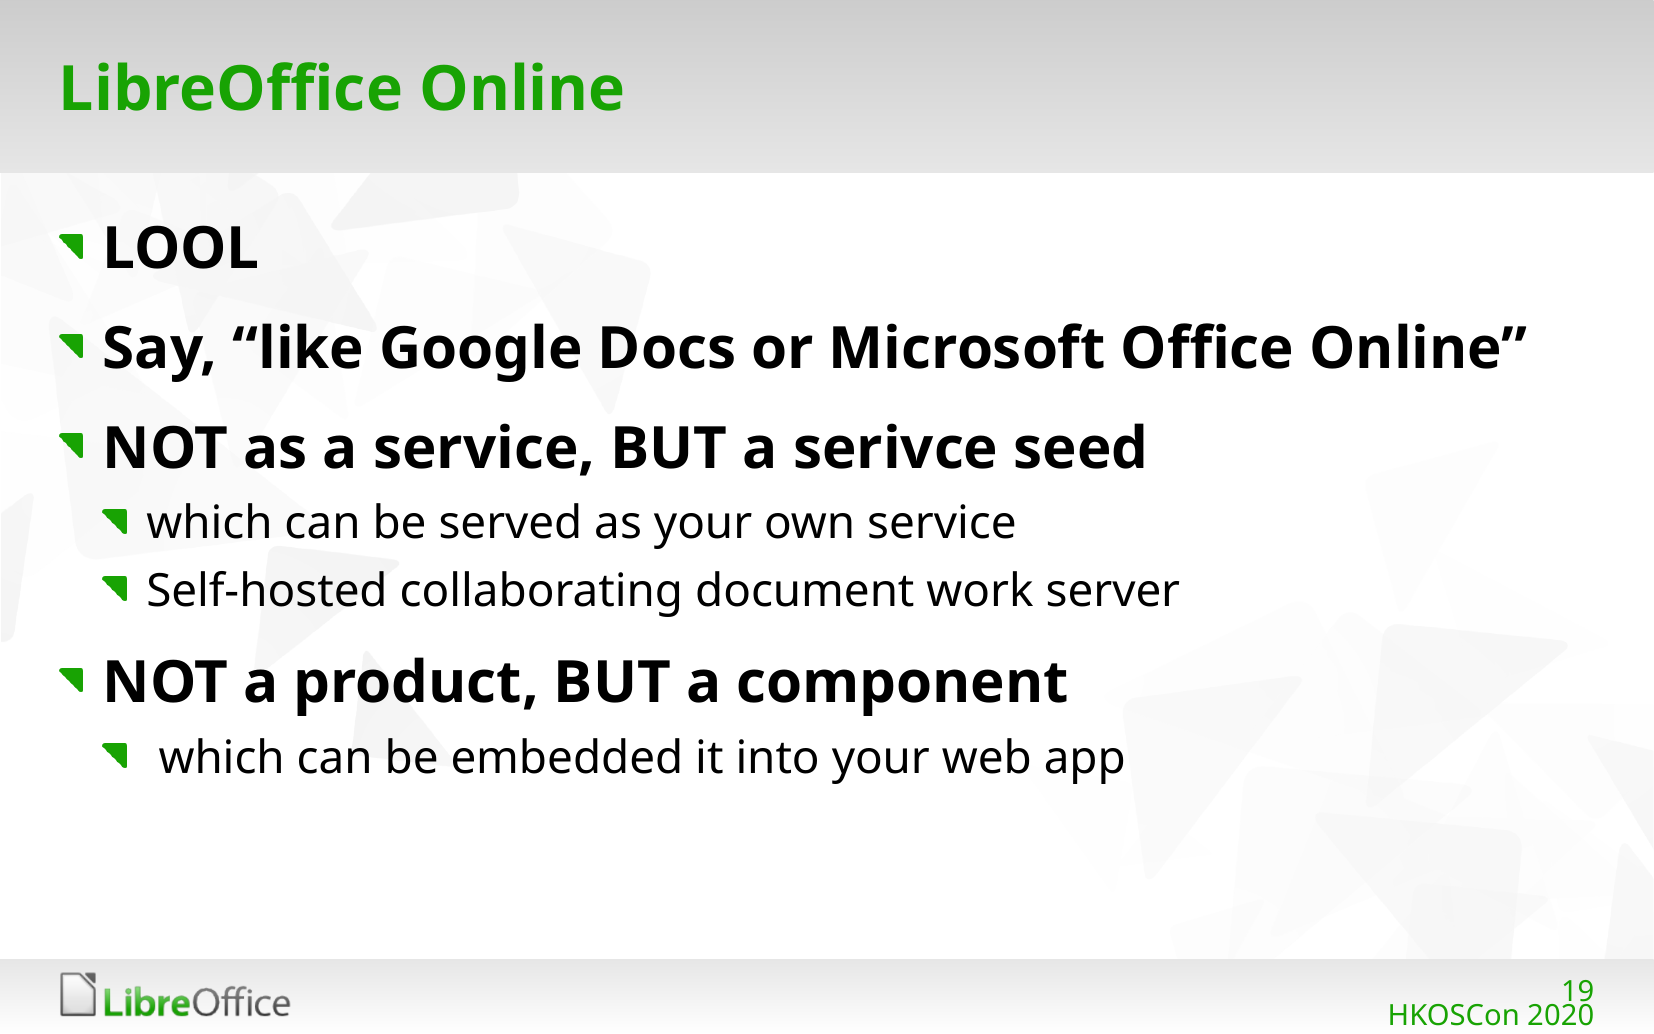

# LibreOffice Online
LOOL
Say, “like Google Docs or Microsoft Office Online”
NOT as a service, BUT a serivce seed
which can be served as your own service
Self-hosted collaborating document work server
NOT a product, BUT a component
 which can be embedded it into your web app
19
HKOSCon 2020